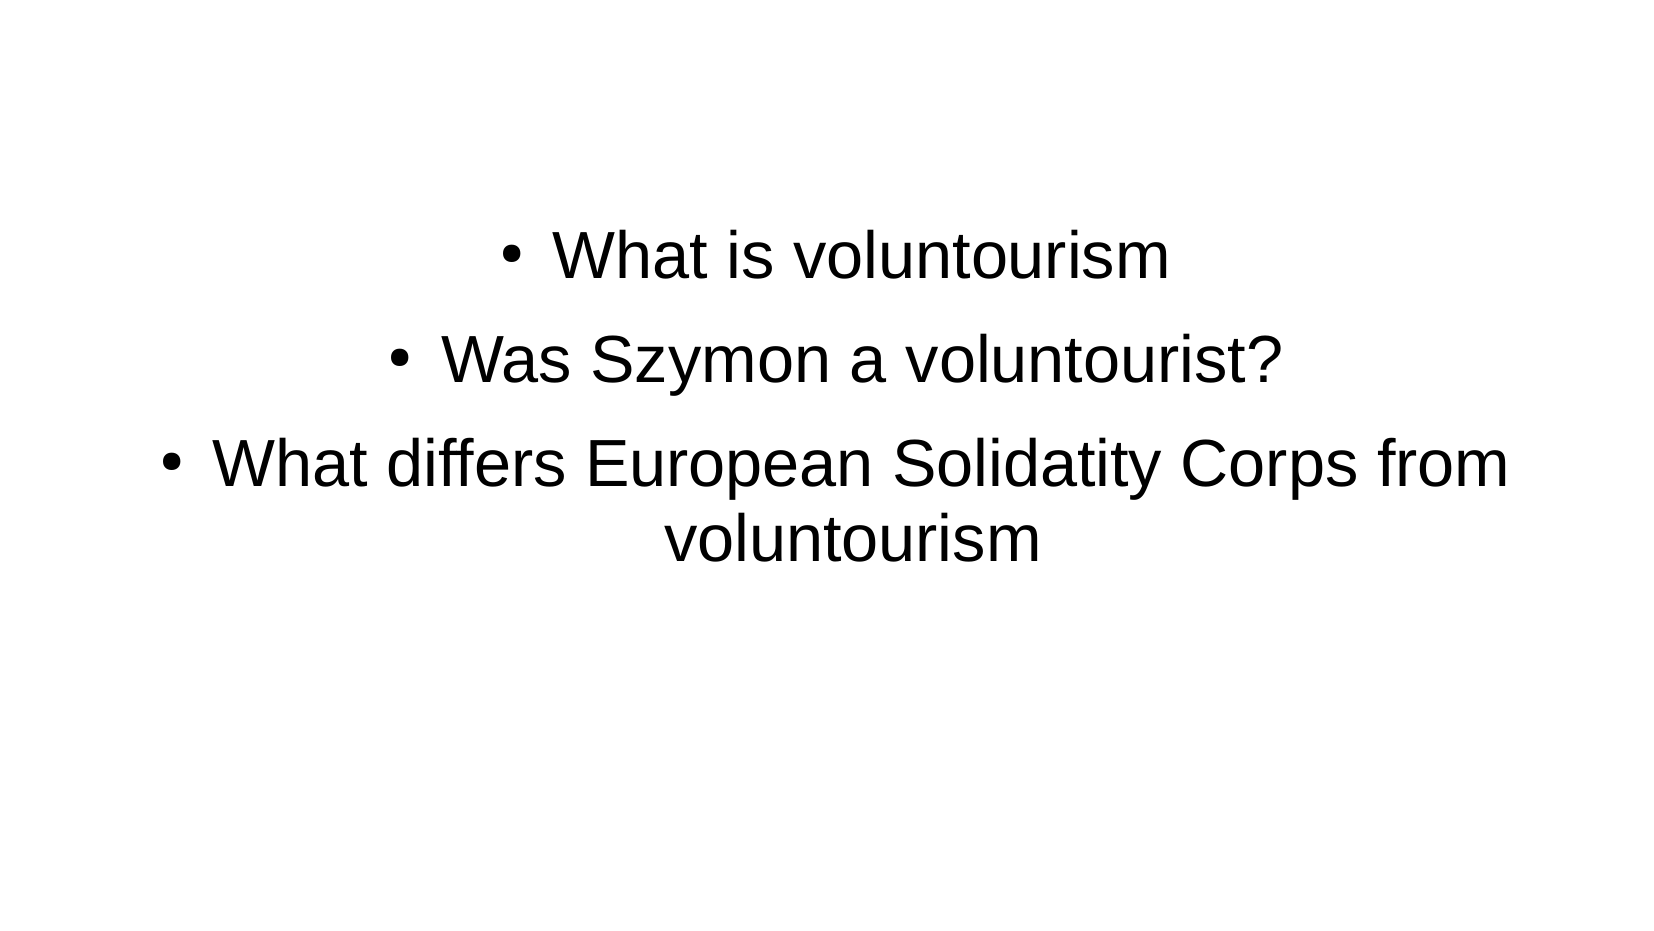

# What is voluntourism
Was Szymon a voluntourist?
What differs European Solidatity Corps from voluntourism